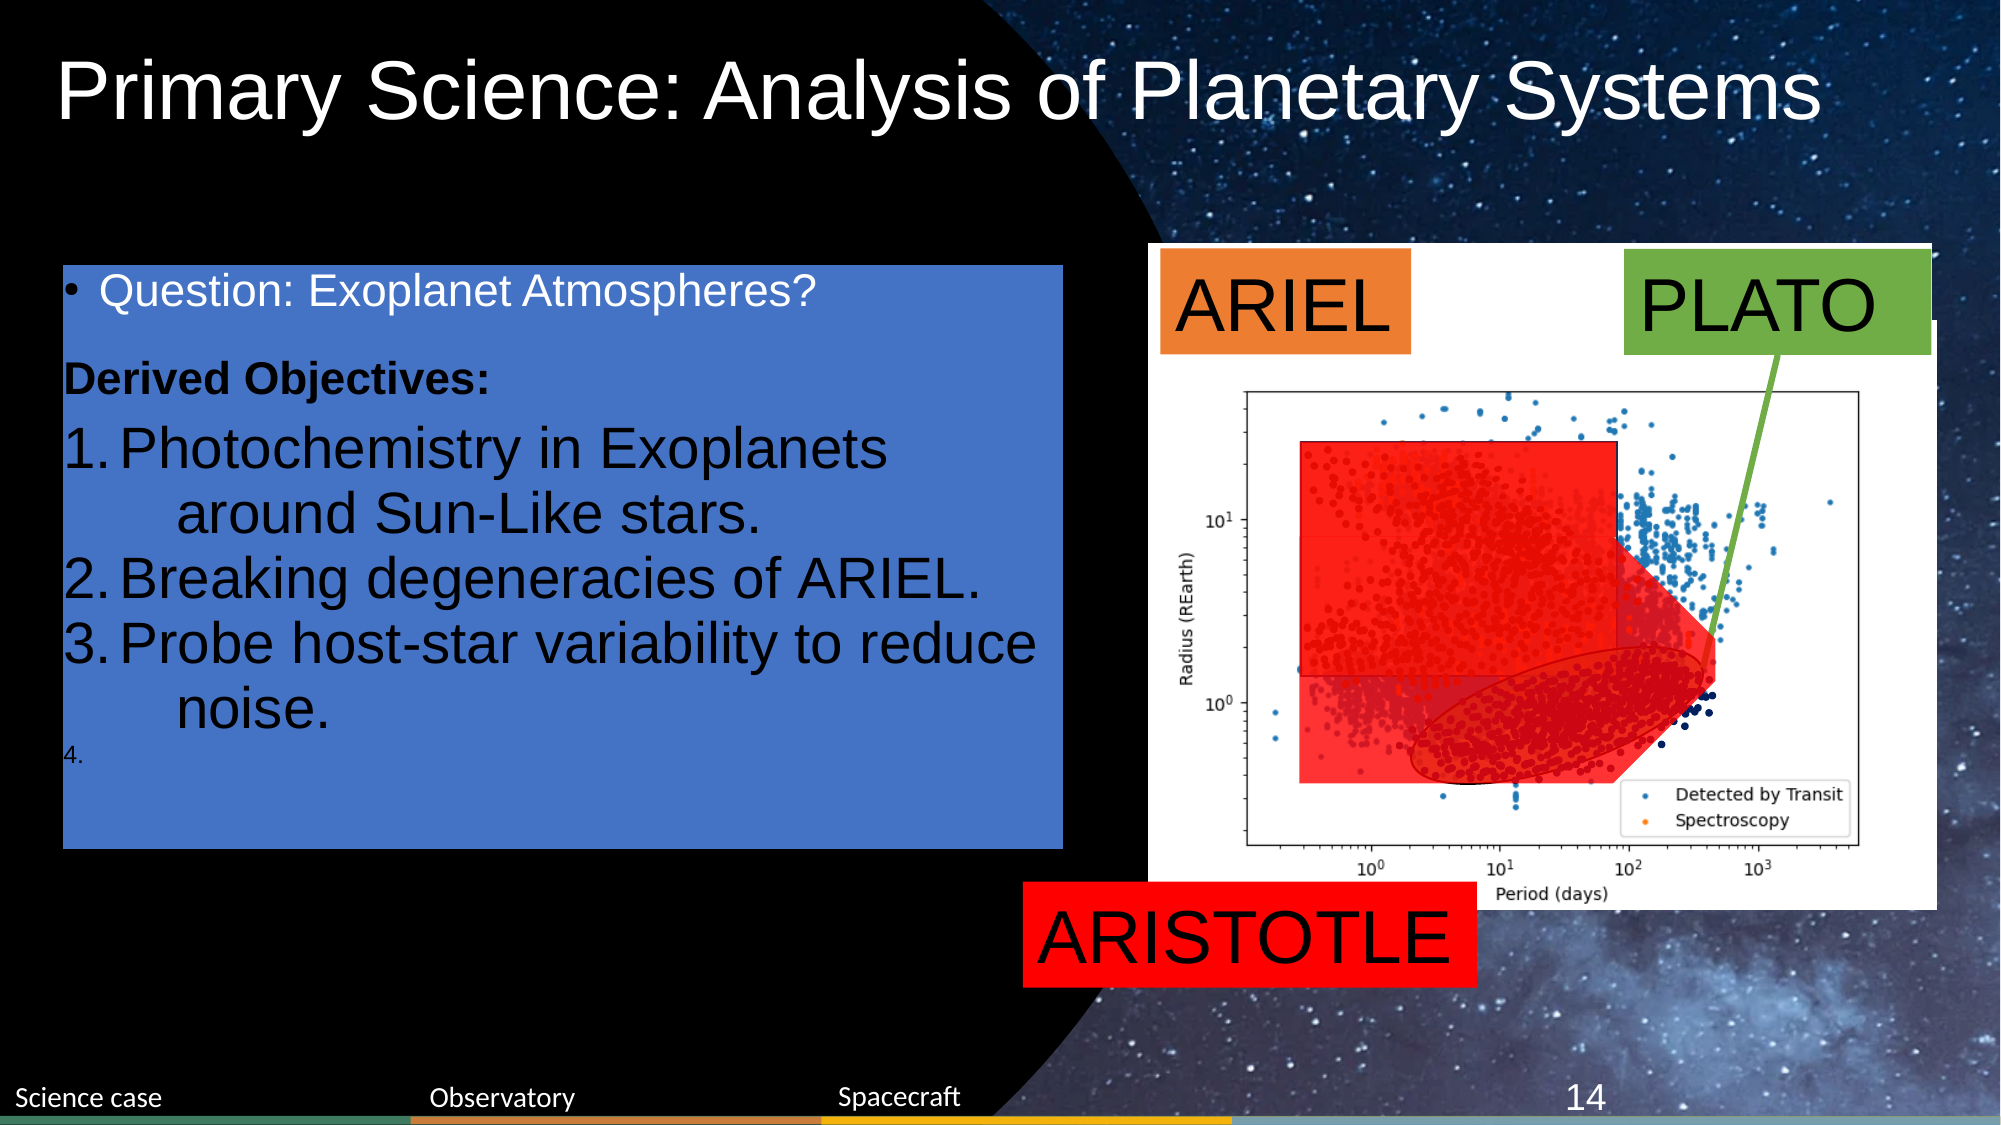

# Primary Science: Analysis of Planetary Systems
ARIEL
PLATO
| Question: Exoplanet Atmospheres? |
| --- |
| Derived Objectives: |
| Photochemistry in Exoplanets around Sun-Like stars. Breaking degeneracies of ARIEL. Probe host-star variability to reduce noise. |
ARISTOTLE
14